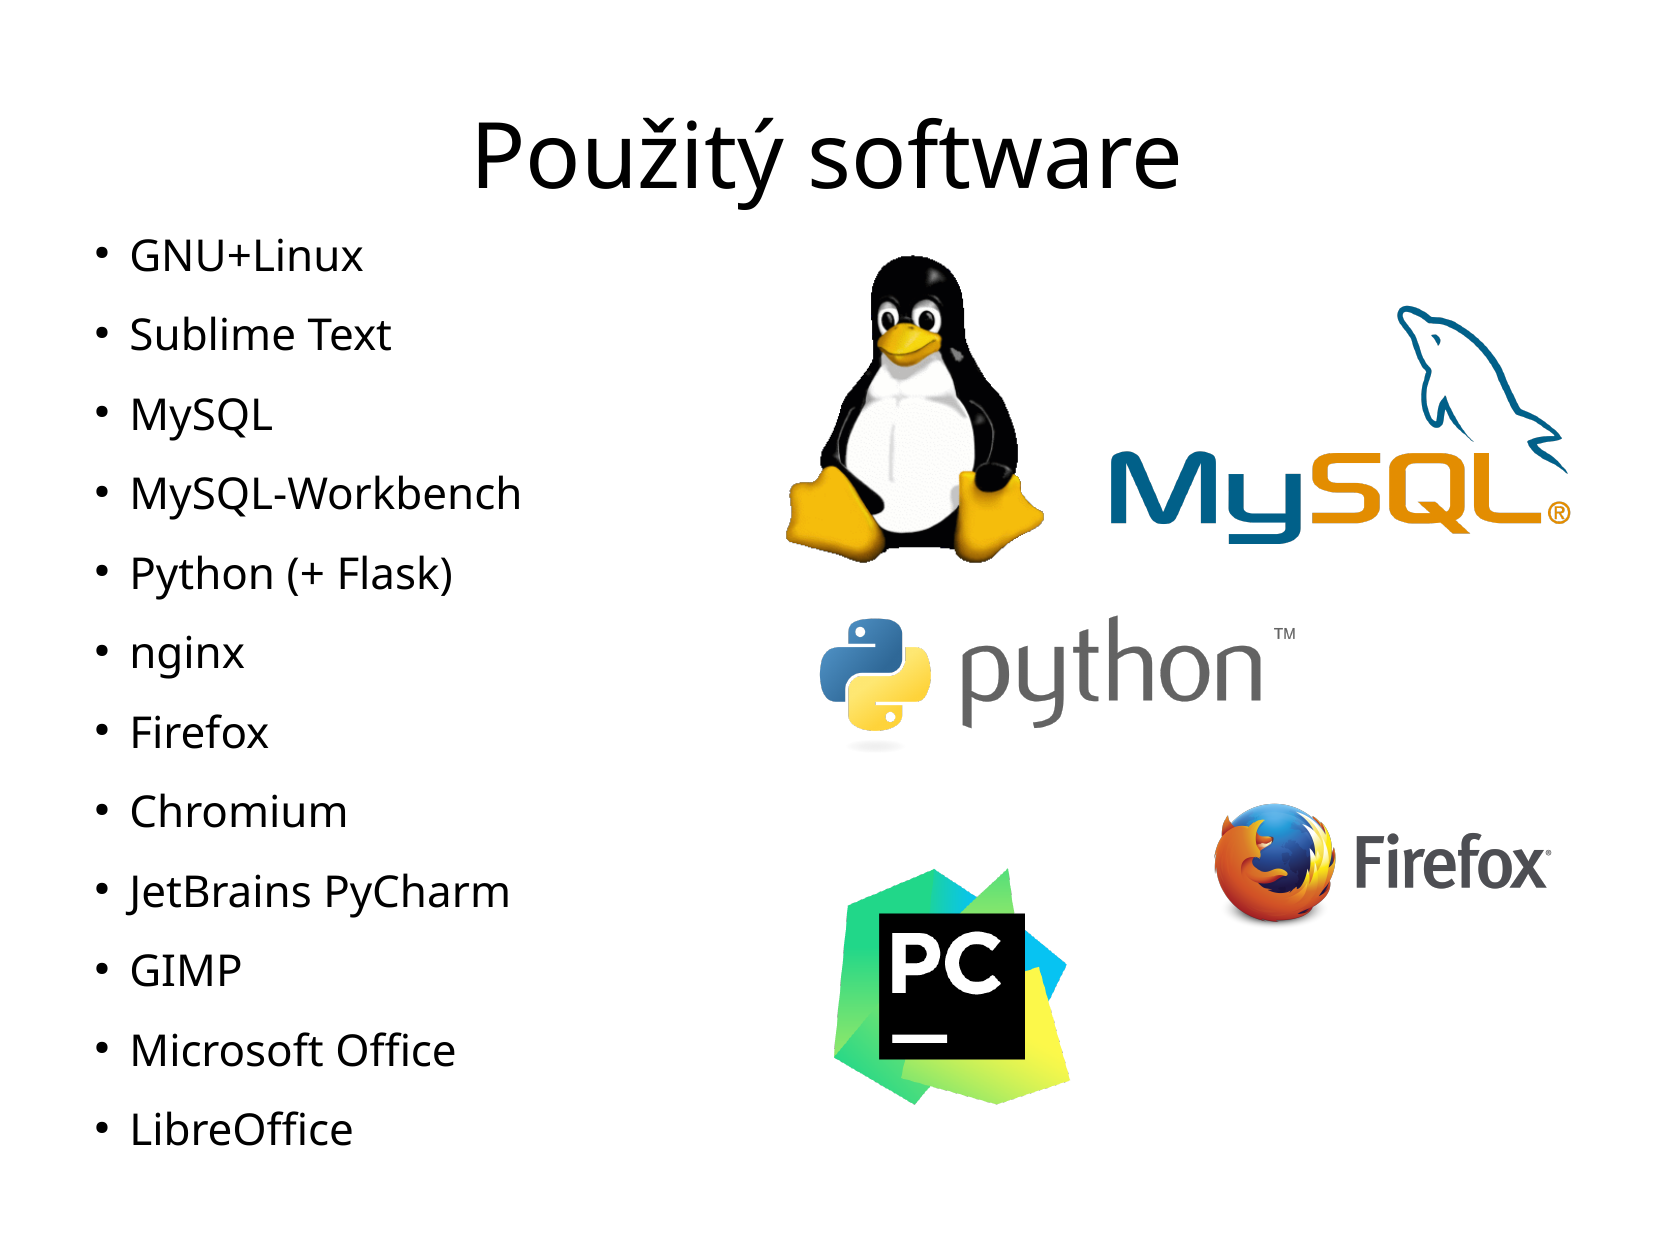

# Použitý software
GNU+Linux
Sublime Text
MySQL
MySQL-Workbench
Python (+ Flask)
nginx
Firefox
Chromium
JetBrains PyCharm
GIMP
Microsoft Office
LibreOffice